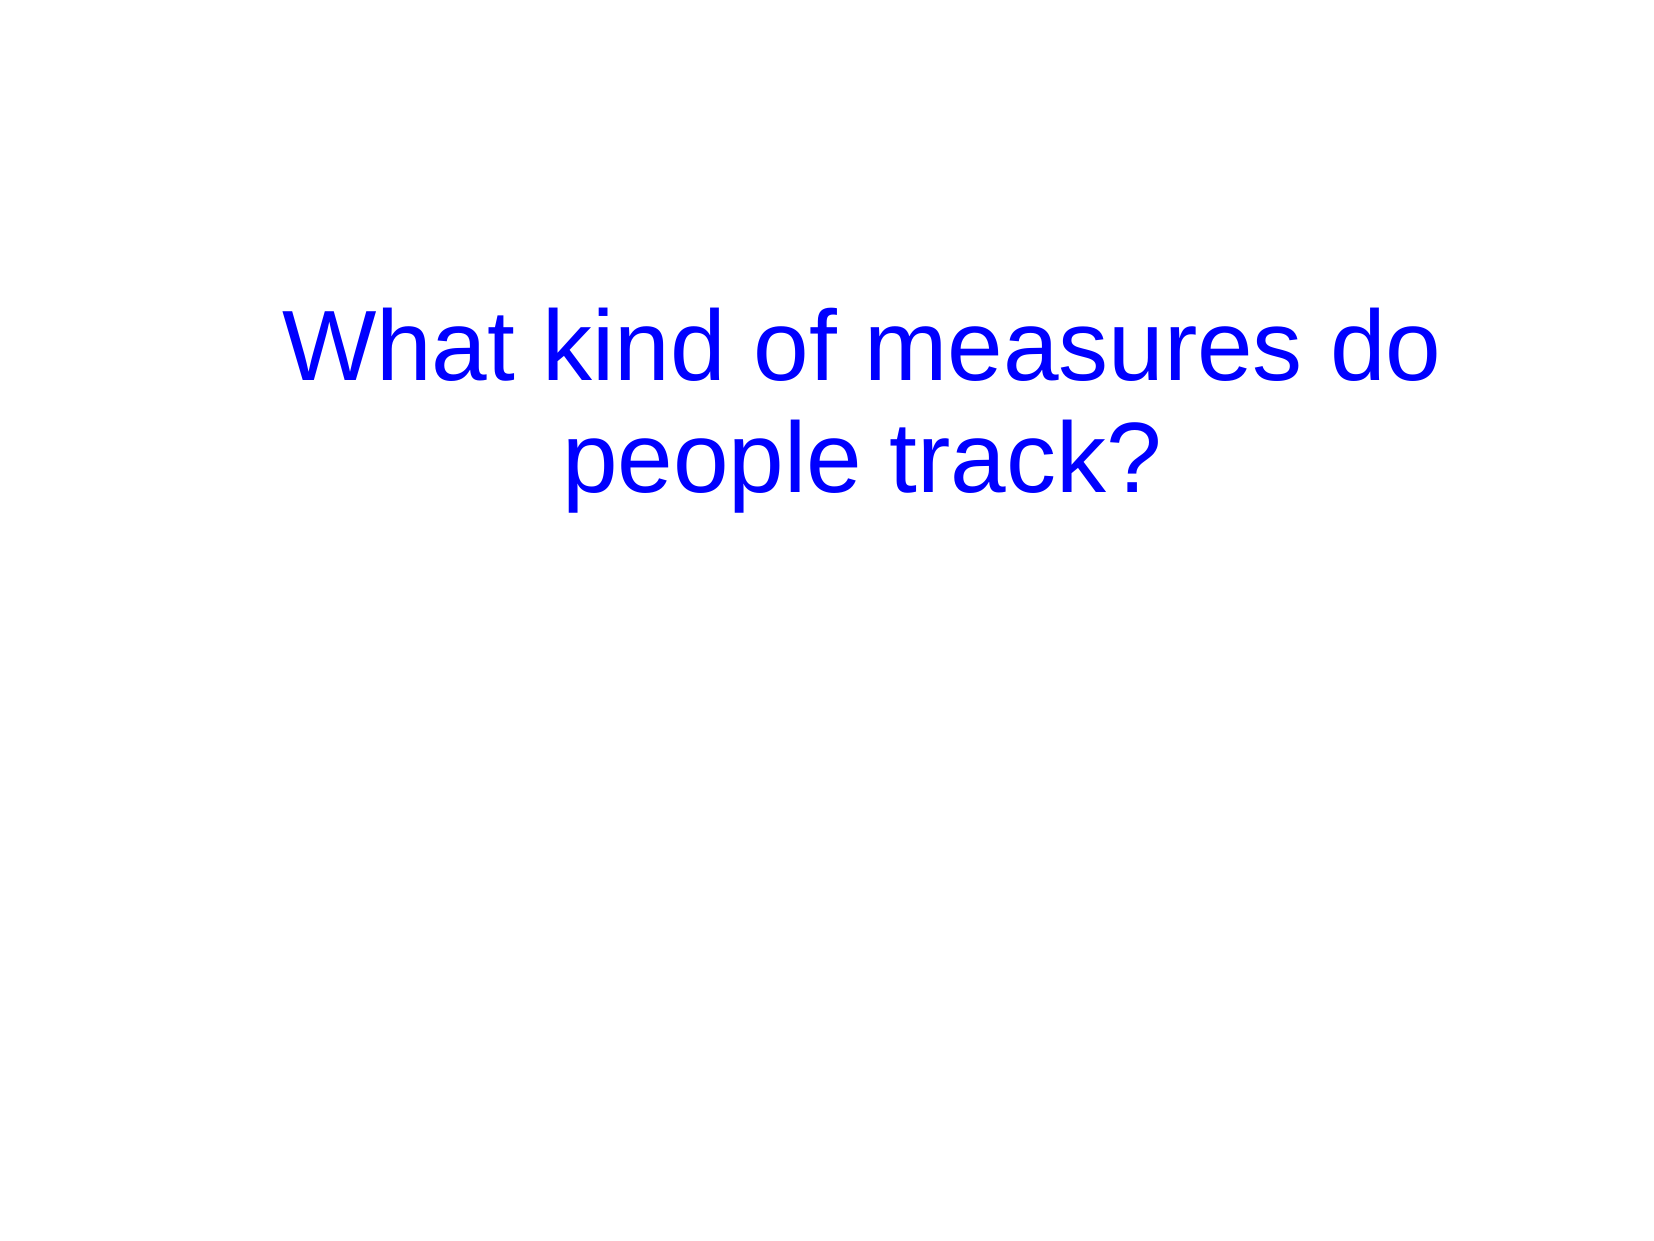

#
What kind of measures do people track?